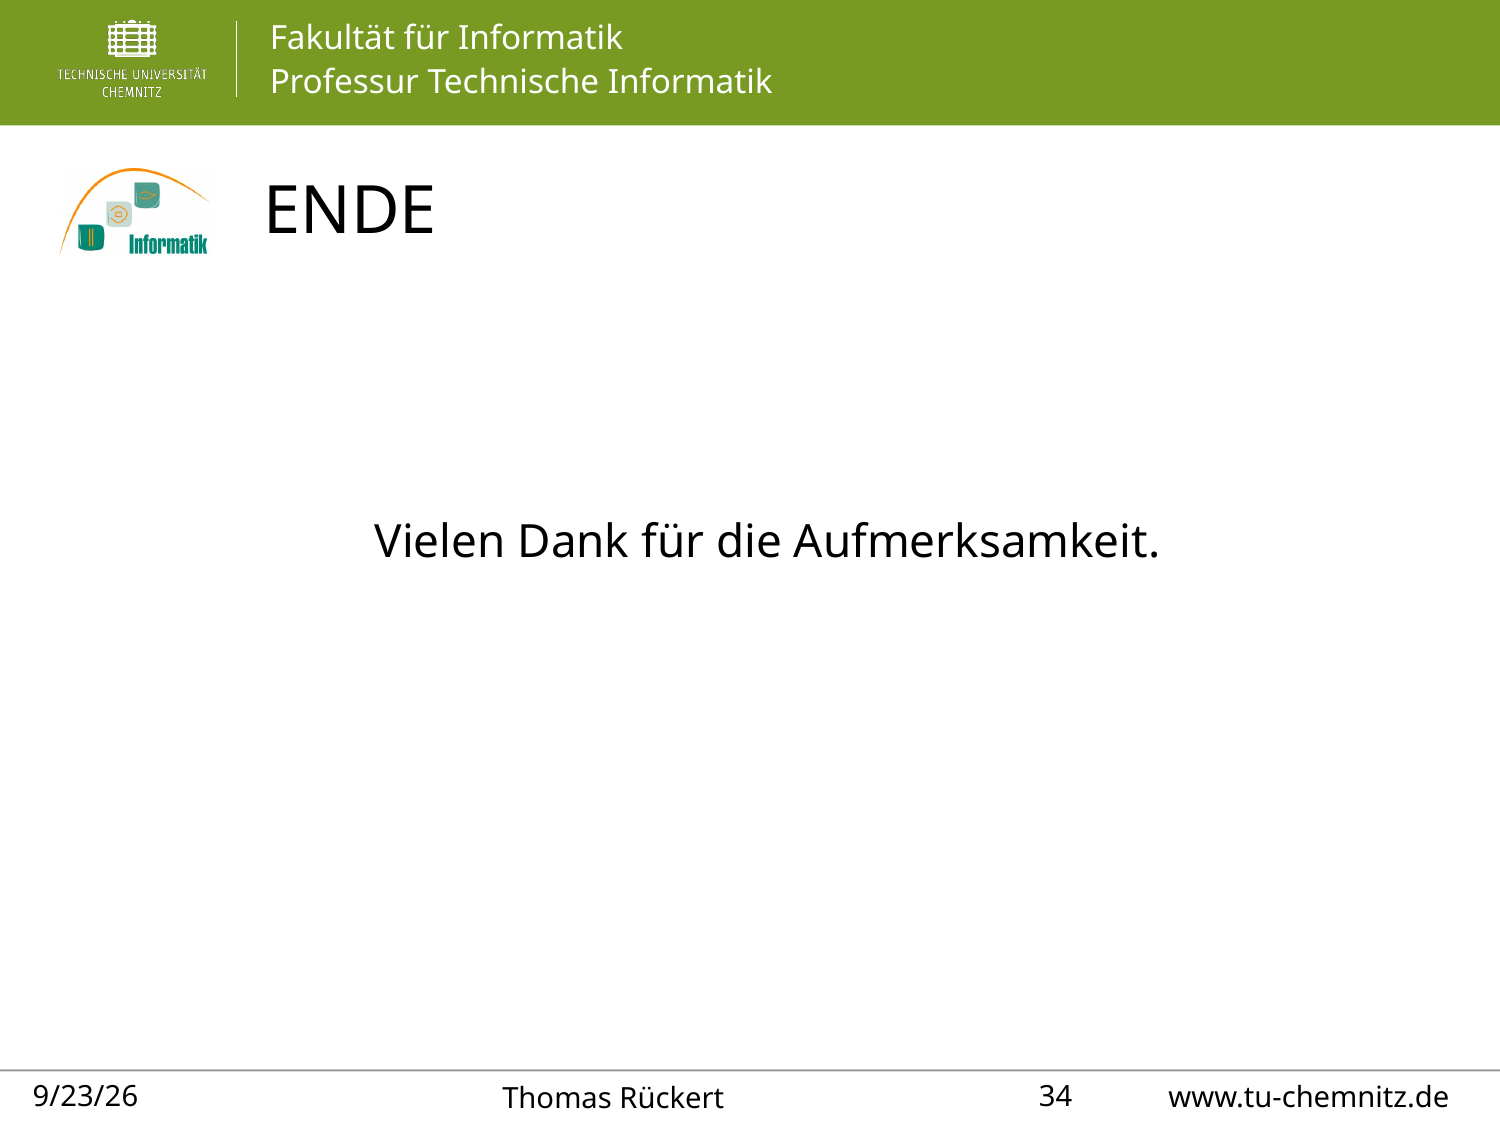

# ENDE
Vielen Dank für die Aufmerksamkeit.
Thomas Rückert